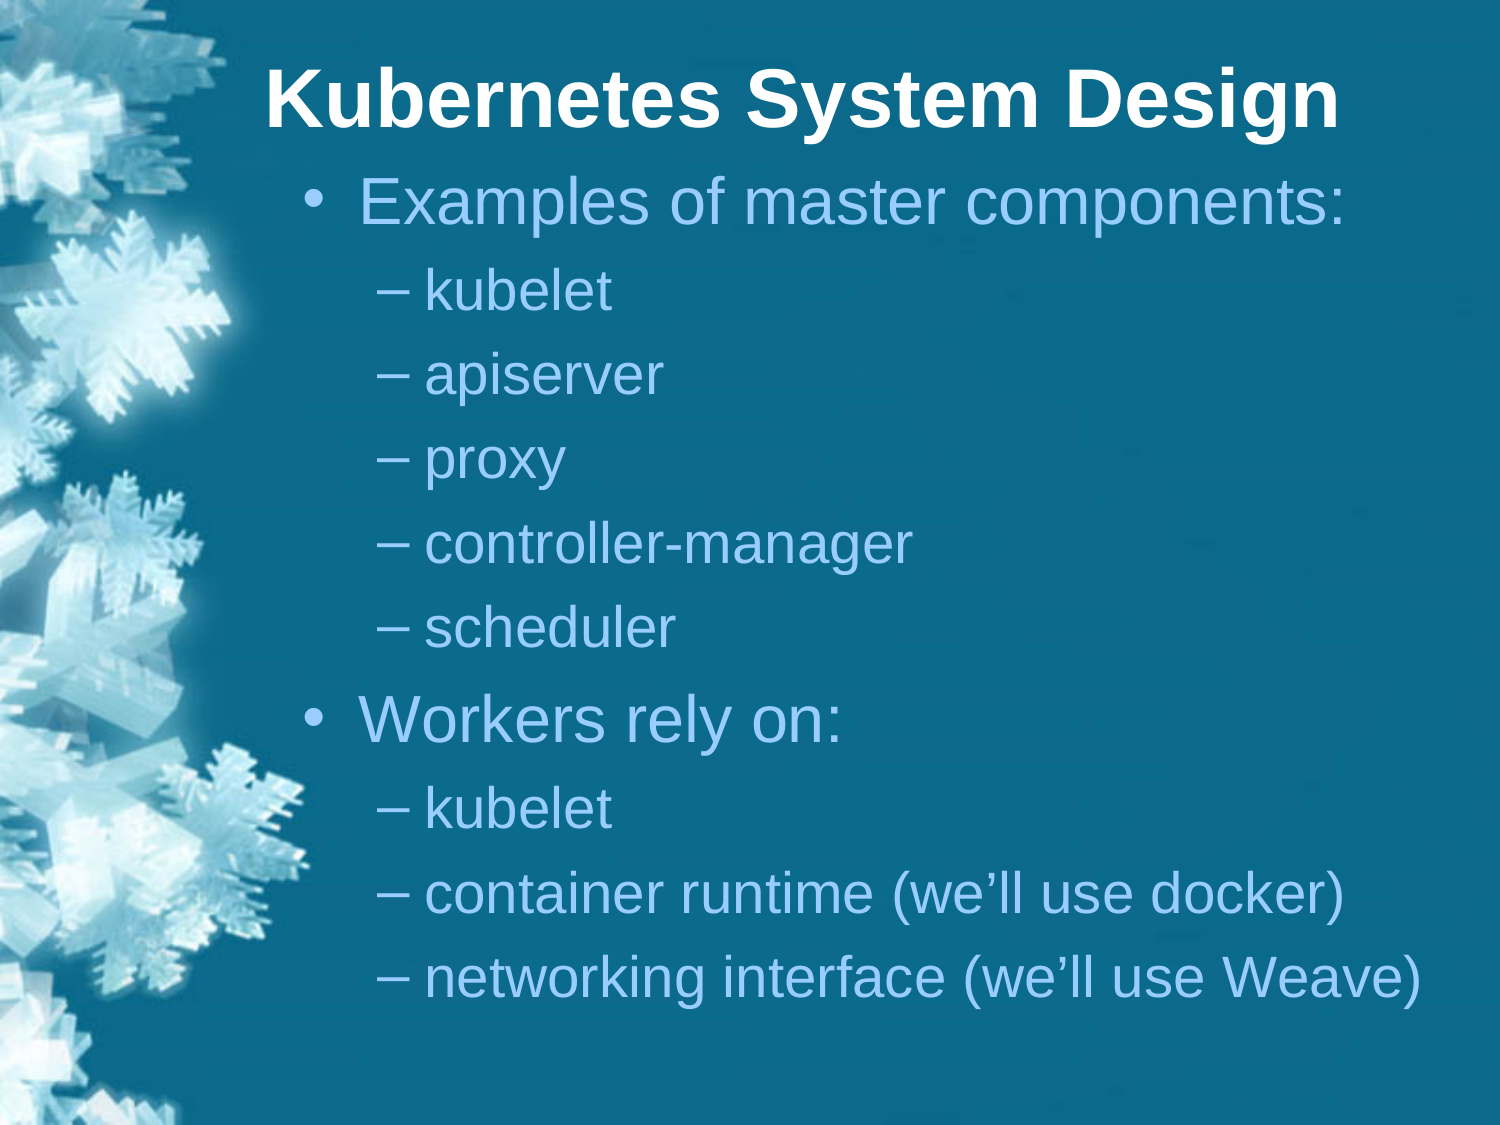

# Kubernetes System Design
Examples of master components:
kubelet
apiserver
proxy
controller-manager
scheduler
Workers rely on:
kubelet
container runtime (we’ll use docker)
networking interface (we’ll use Weave)